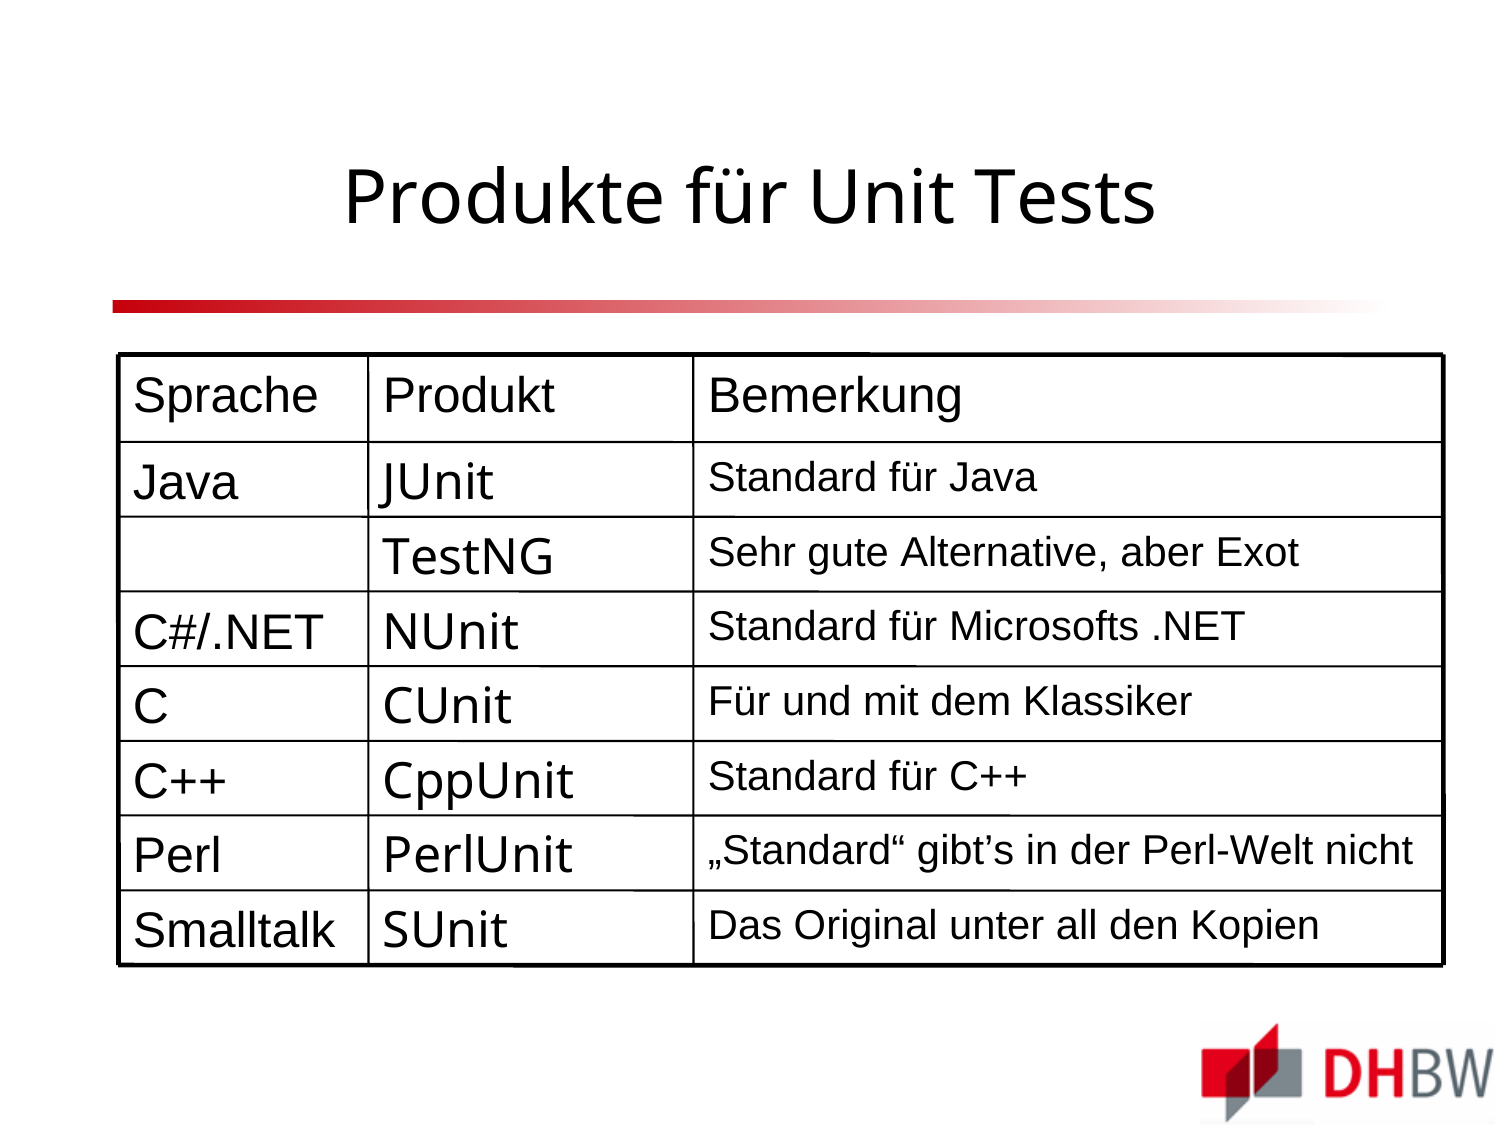

# Produkte für Unit Tests
Sprache
Produkt
Bemerkung
Java
JUnit
Standard für Java
TestNG
Sehr gute Alternative, aber Exot
C#/.NET
NUnit
Standard für Microsofts .NET
C
CUnit
Für und mit dem Klassiker
C++
CppUnit
Standard für C++
Perl
PerlUnit
„Standard“ gibt’s in der Perl-Welt nicht
Smalltalk
SUnit
Das Original unter all den Kopien